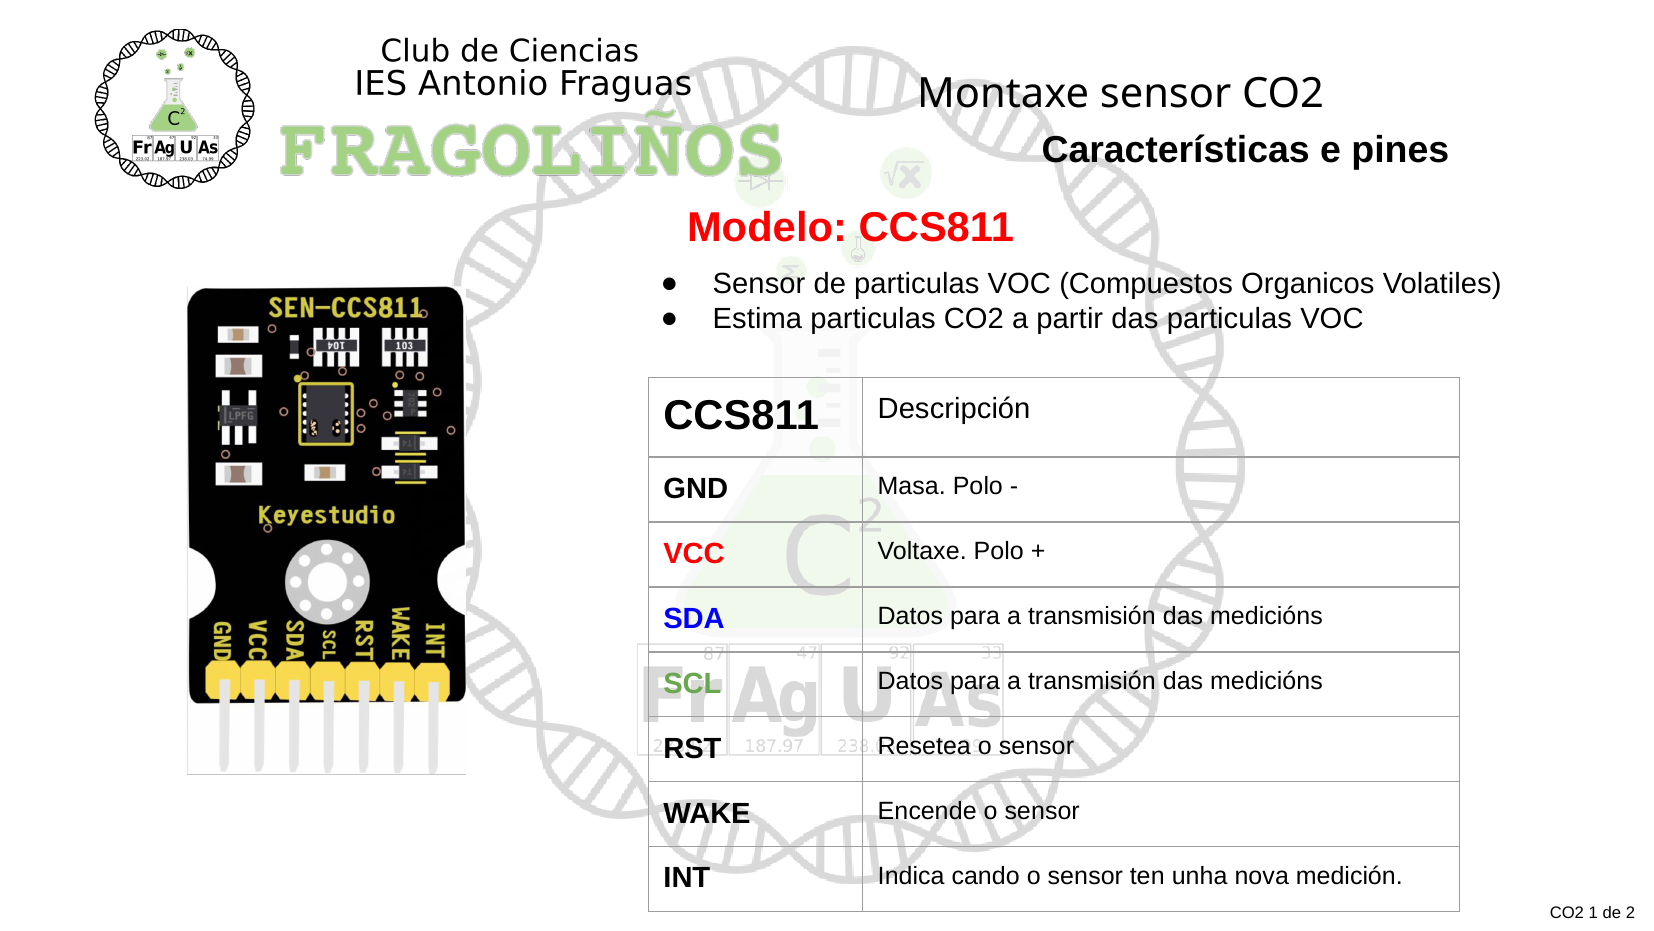

Montaxe sensor CO2
Características e pines
Modelo: CCS811
Sensor de particulas VOC (Compuestos Organicos Volatiles)
Estima particulas CO2 a partir das particulas VOC
| CCS811 | Descripción |
| --- | --- |
| GND | Masa. Polo - |
| VCC | Voltaxe. Polo + |
| SDA | Datos para a transmisión das medicións |
| SCL | Datos para a transmisión das medicións |
| RST | Resetea o sensor |
| WAKE | Encende o sensor |
| INT | Indica cando o sensor ten unha nova medición. |
CO2 1 de 2